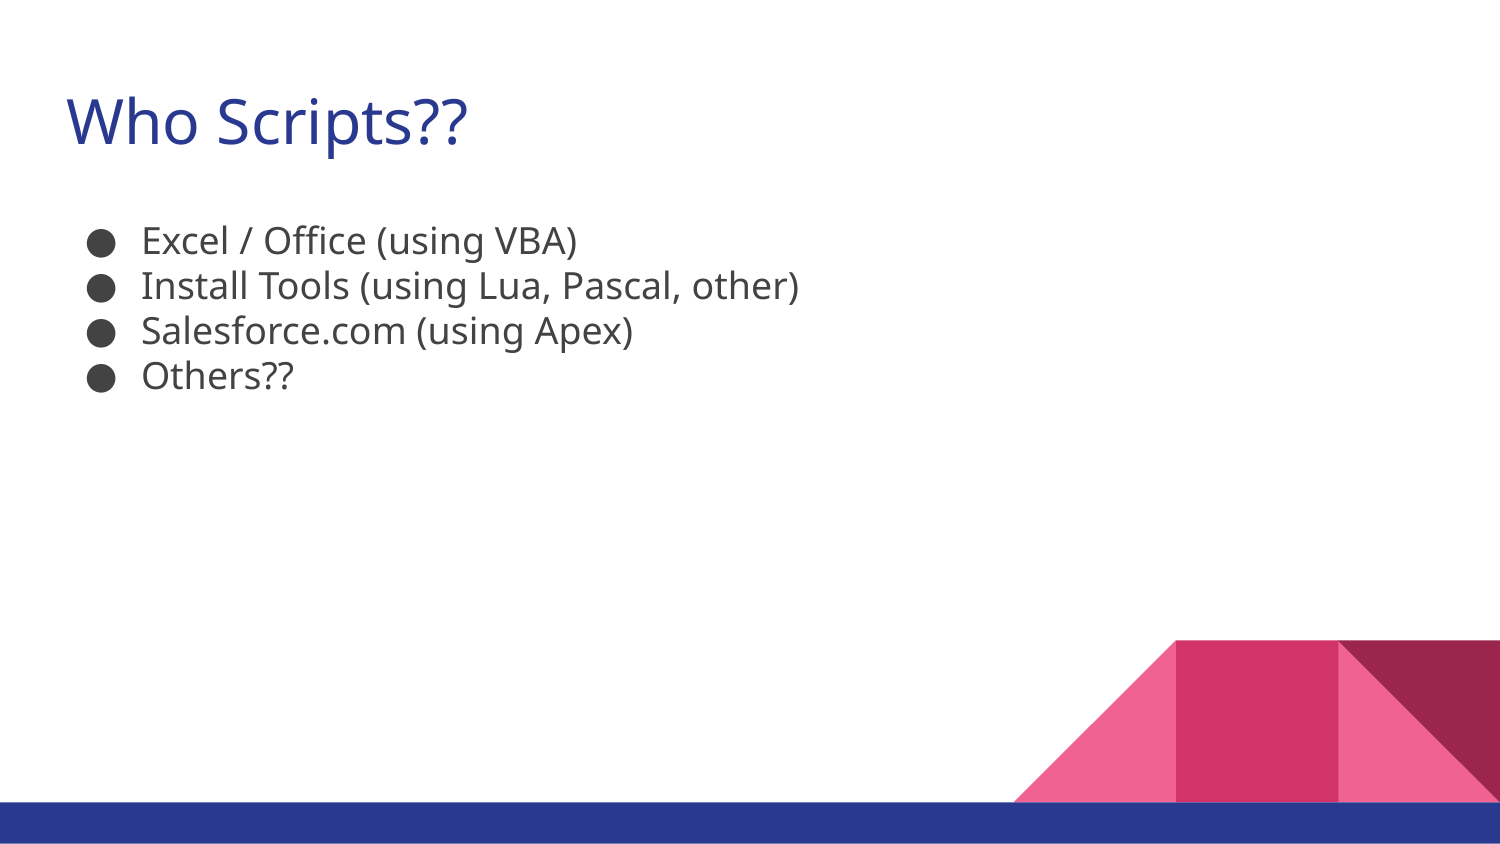

# Who Scripts??
Excel / Office (using VBA)
Install Tools (using Lua, Pascal, other)
Salesforce.com (using Apex)
Others??